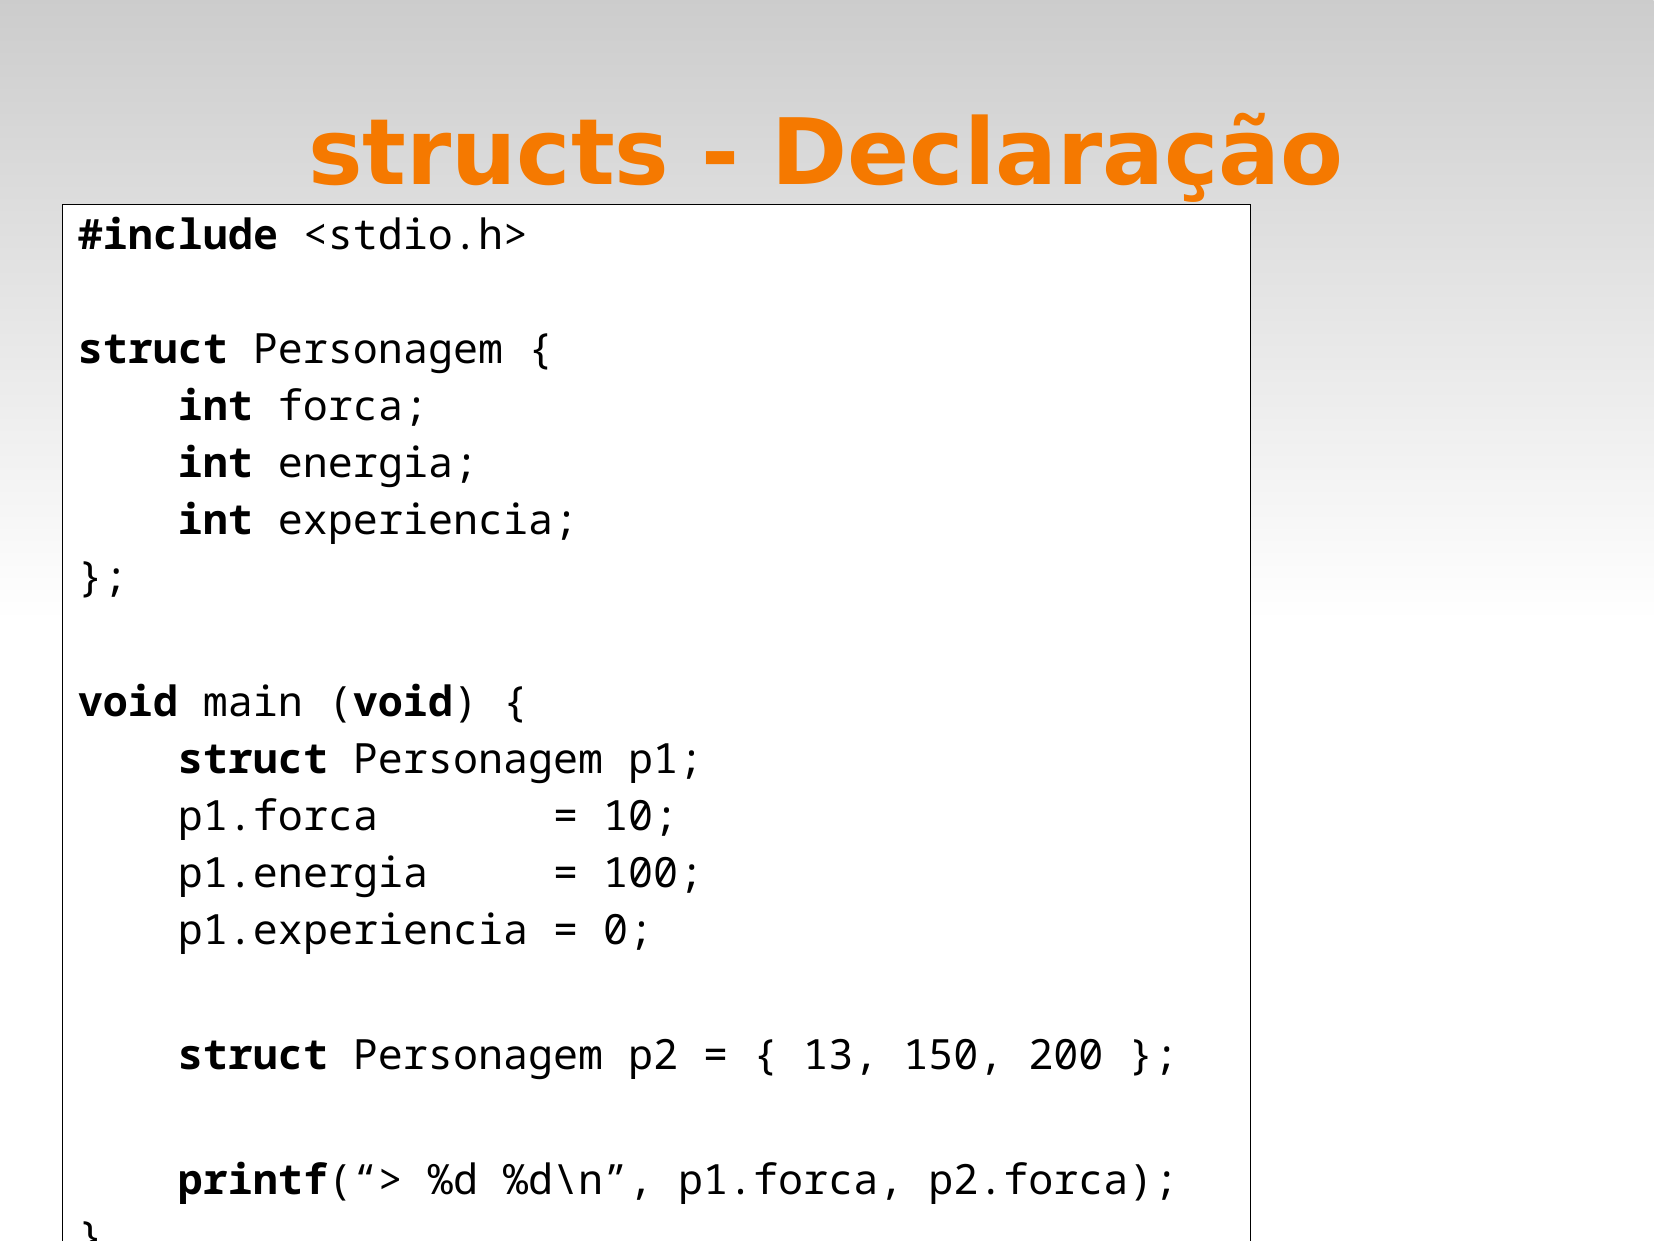

# structs - Declaração
#include <stdio.h>
struct Personagem {
 int forca;
 int energia;
 int experiencia;
};
void main (void) {
 struct Personagem p1;
 p1.forca = 10;
 p1.energia = 100;
 p1.experiencia = 0;
 struct Personagem p2 = { 13, 150, 200 };
 printf(“> %d %d\n”, p1.forca, p2.forca);
}